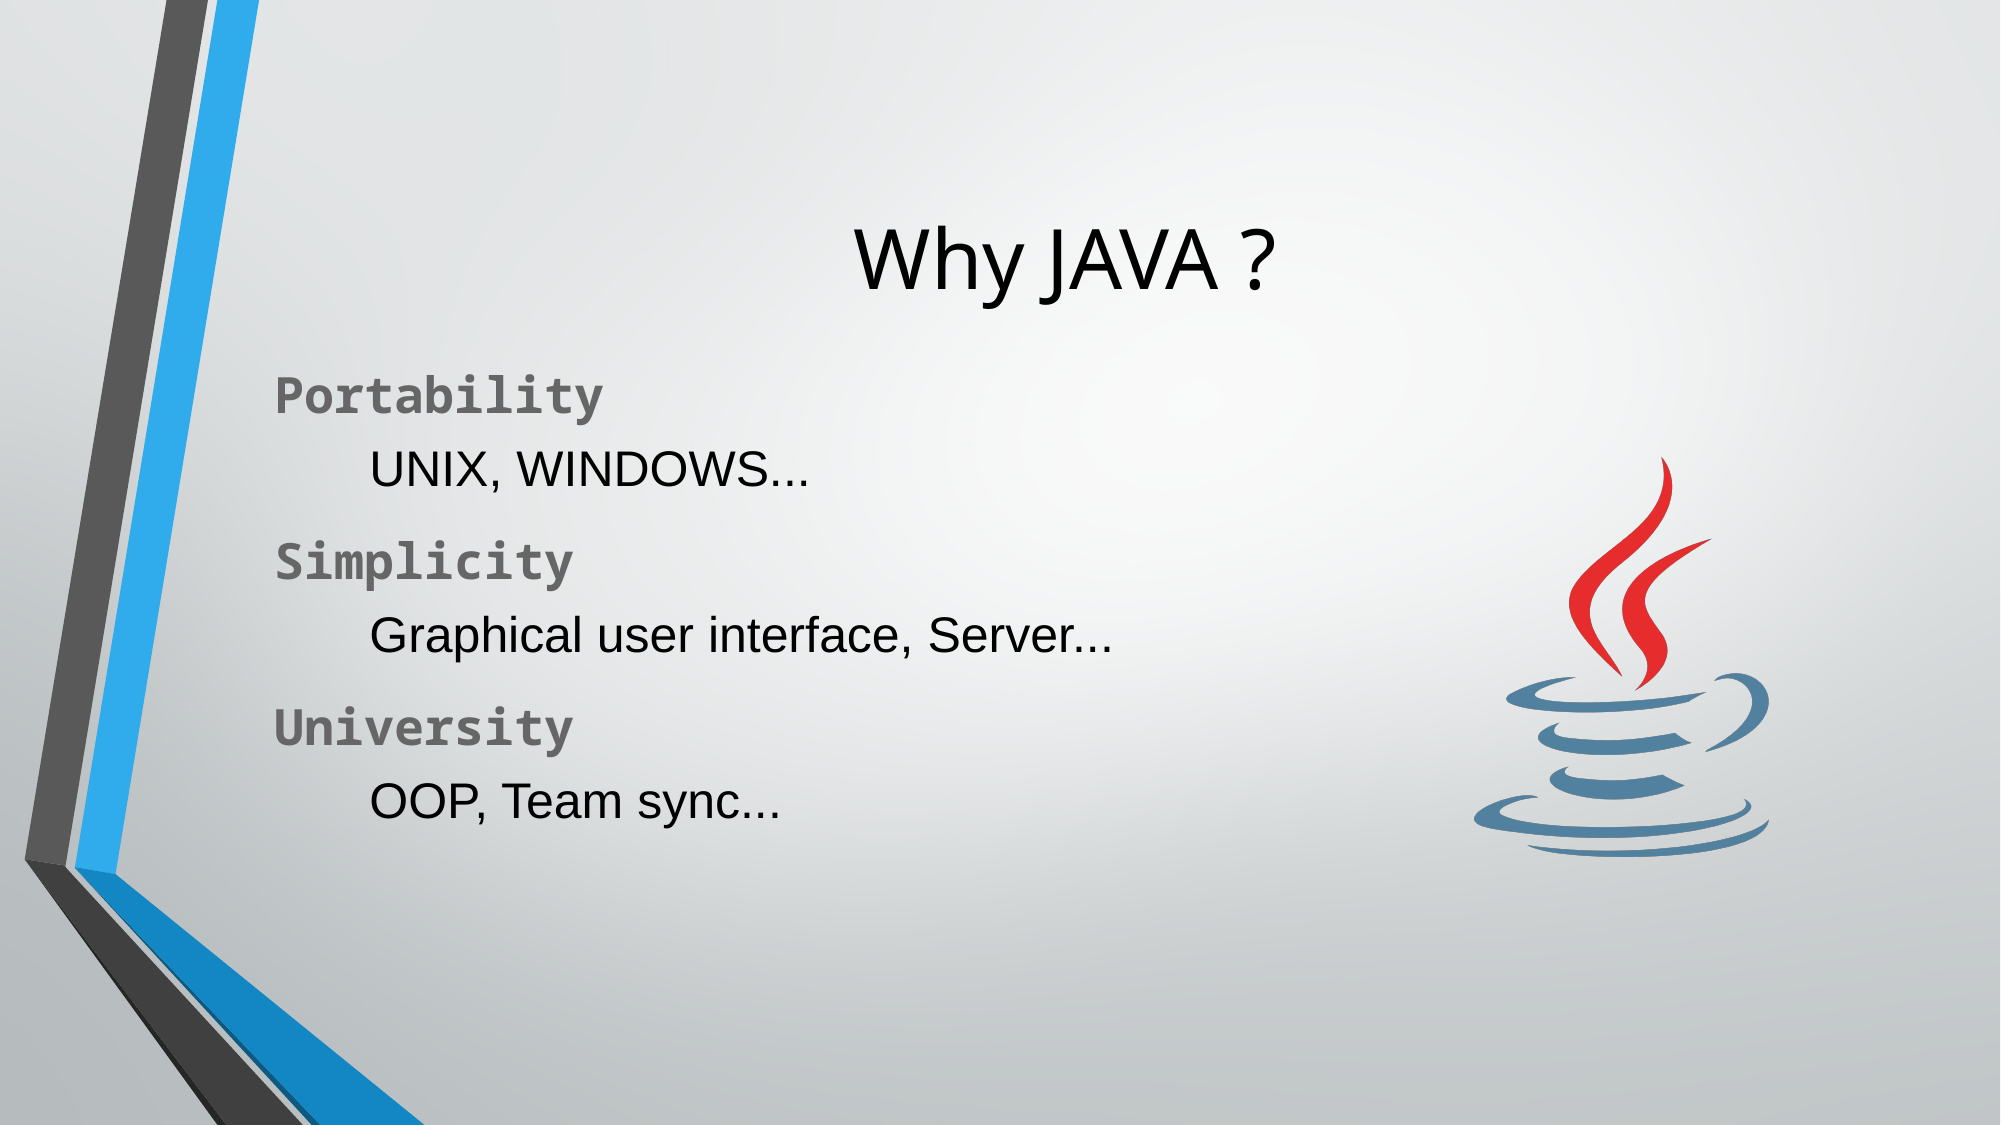

# Why JAVA ?
Portability
UNIX, WINDOWS...
Simplicity
Graphical user interface, Server...
University
OOP, Team sync...